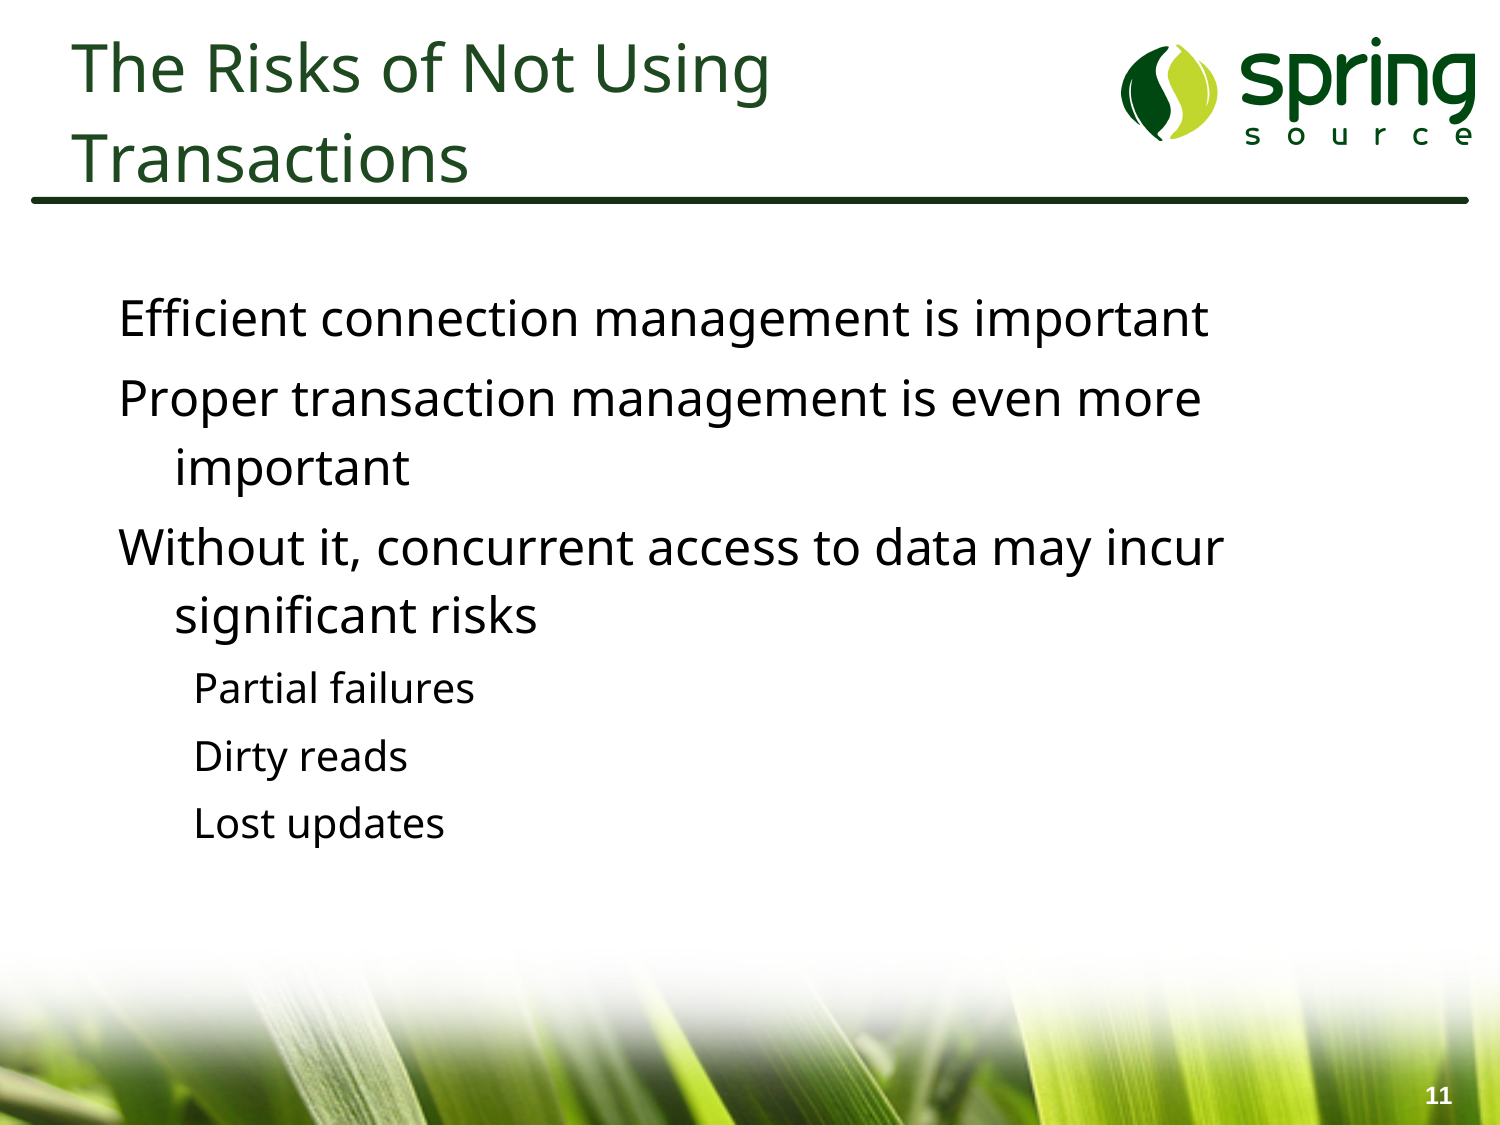

# The Risks of Not Using Transactions
Efficient connection management is important
Proper transaction management is even more important
Without it, concurrent access to data may incur significant risks
Partial failures
Dirty reads
Lost updates